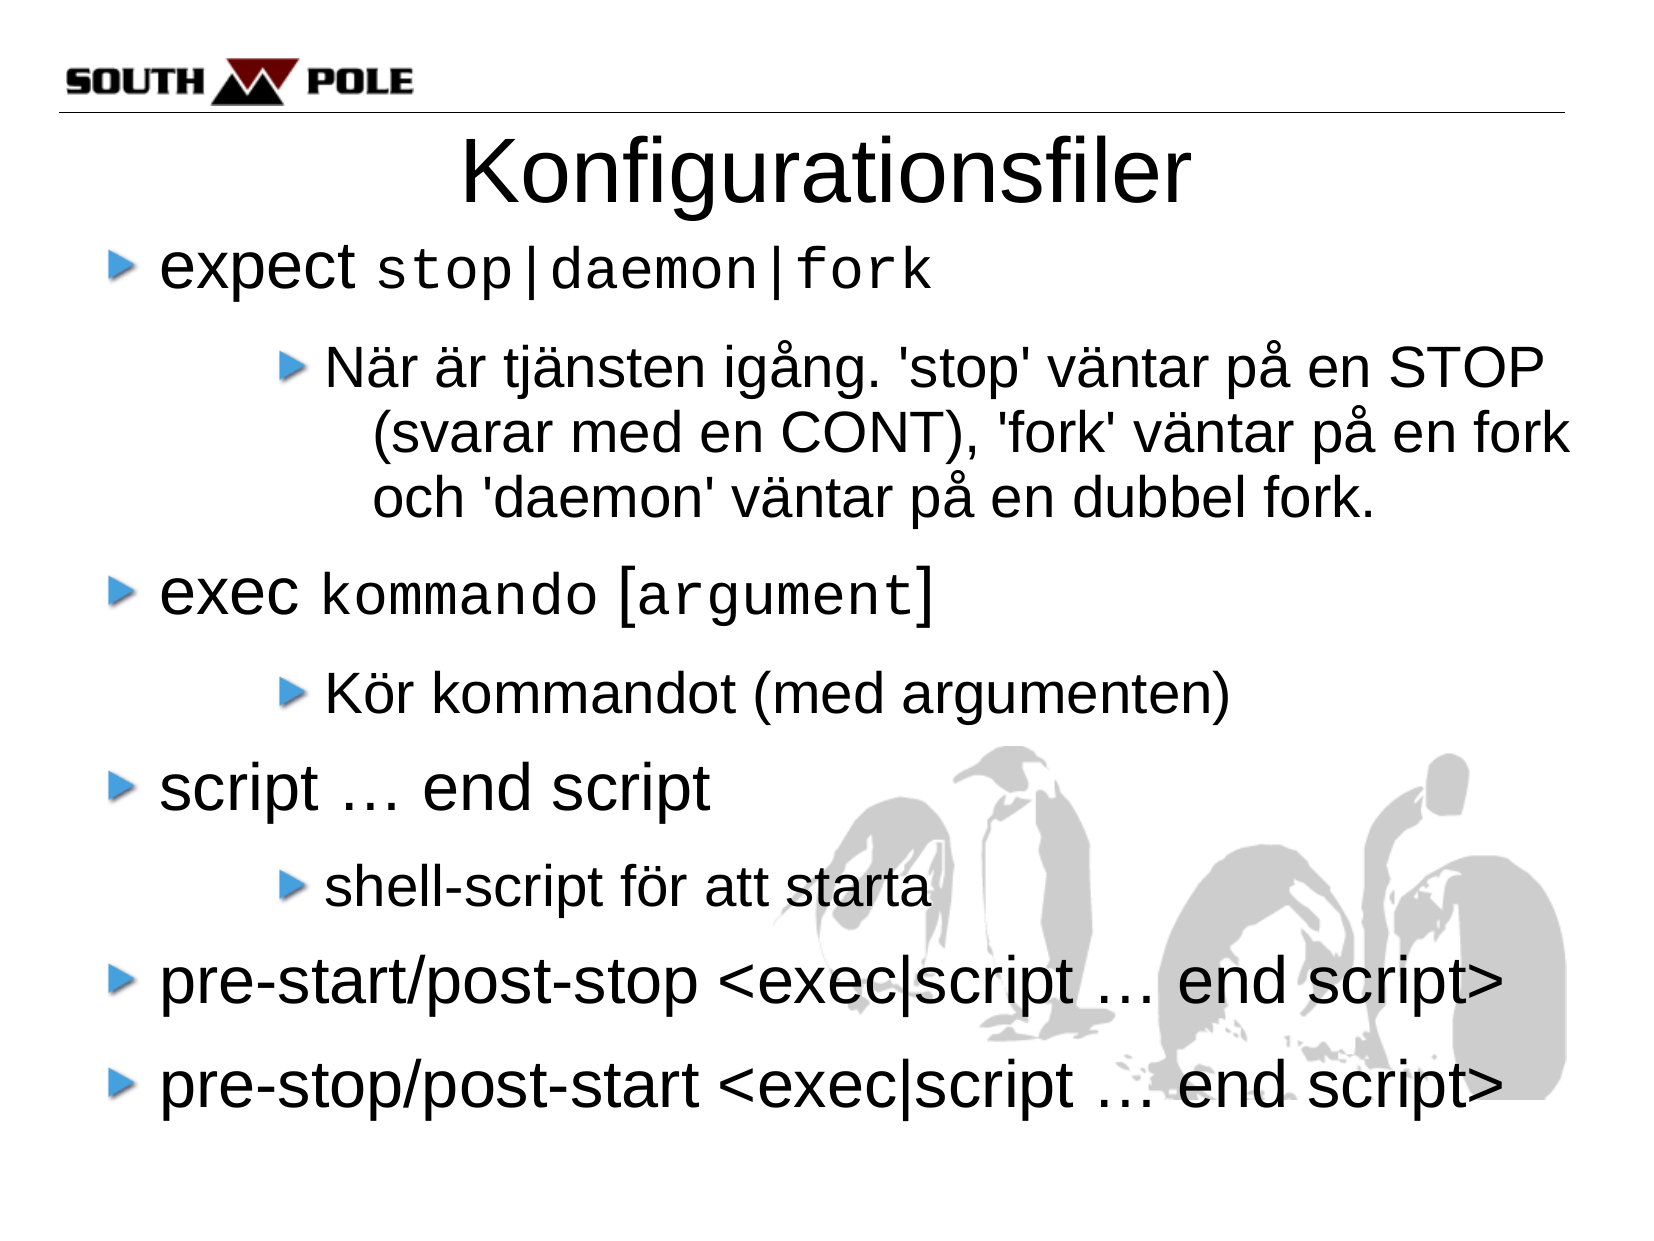

# Konfigurationsfiler
expect stop|daemon|fork
När är tjänsten igång. 'stop' väntar på en STOP (svarar med en CONT), 'fork' väntar på en fork och 'daemon' väntar på en dubbel fork.
exec kommando [argument]
Kör kommandot (med argumenten)
script … end script
shell-script för att starta
pre-start/post-stop <exec|script … end script>
pre-stop/post-start <exec|script … end script>